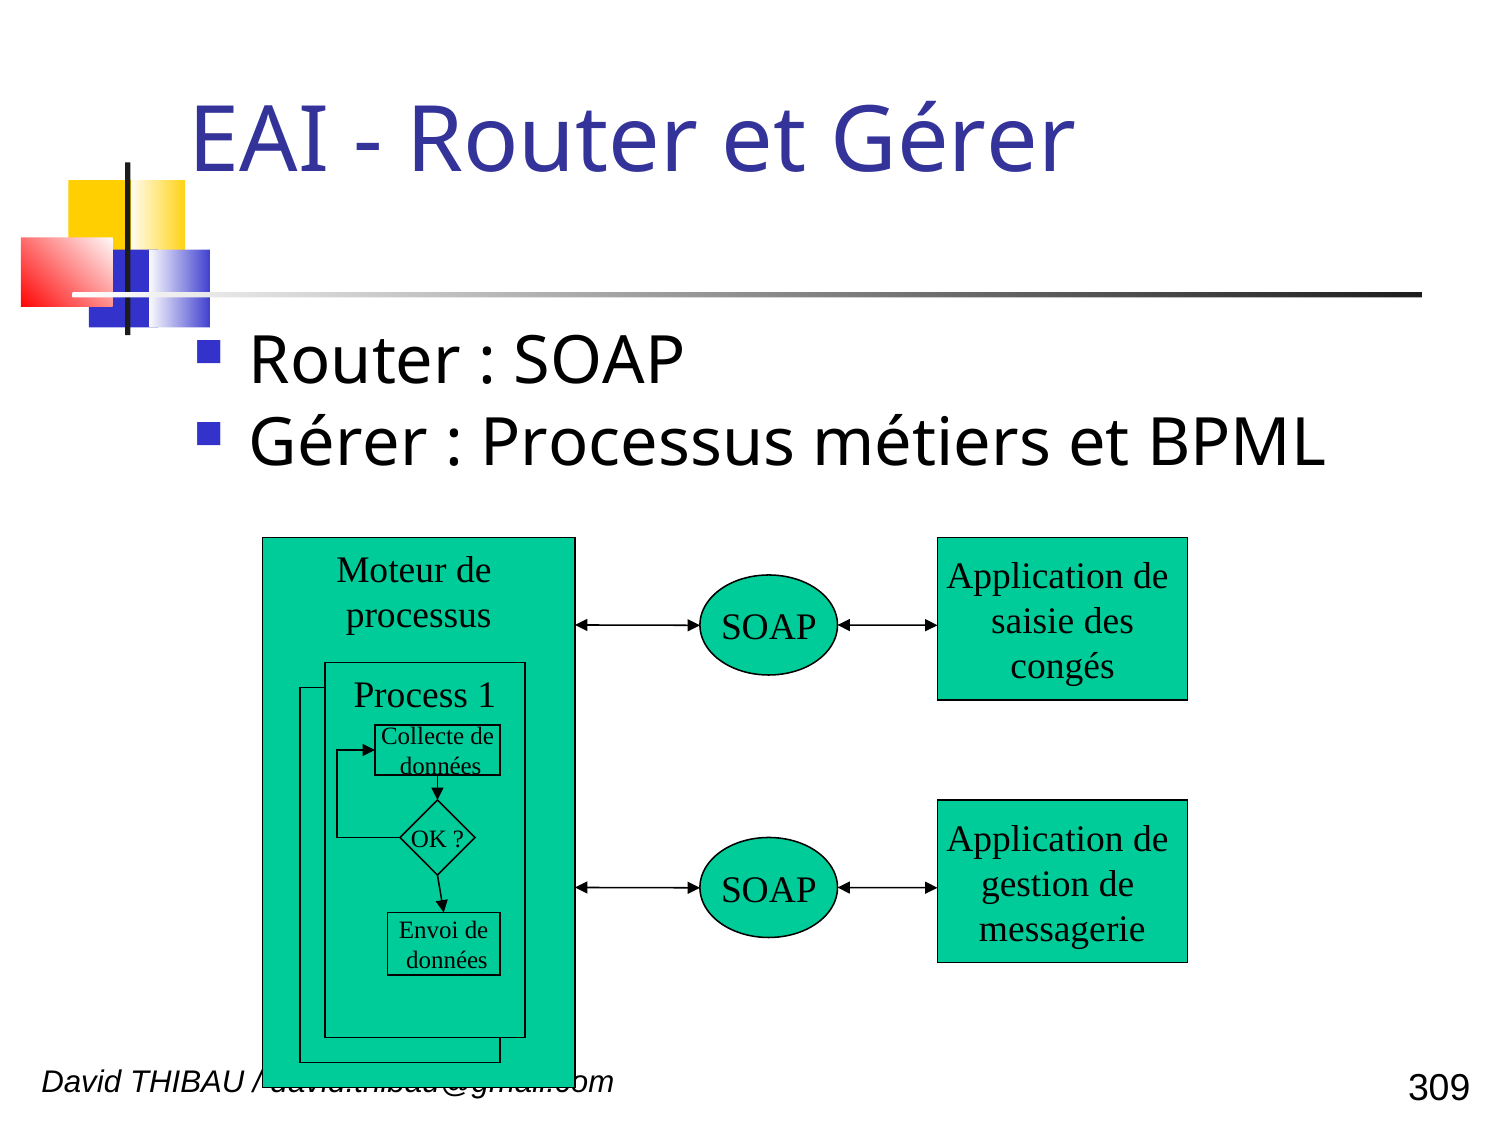

# EAI - Router et Gérer
Router : SOAP
Gérer : Processus métiers et BPML
Moteur de
processus
Application de
saisie des
congés
SOAP
Process 1
Process 1
Collecte de
 données
OK ?
Application de
gestion de
messagerie
SOAP
Envoi de
 données